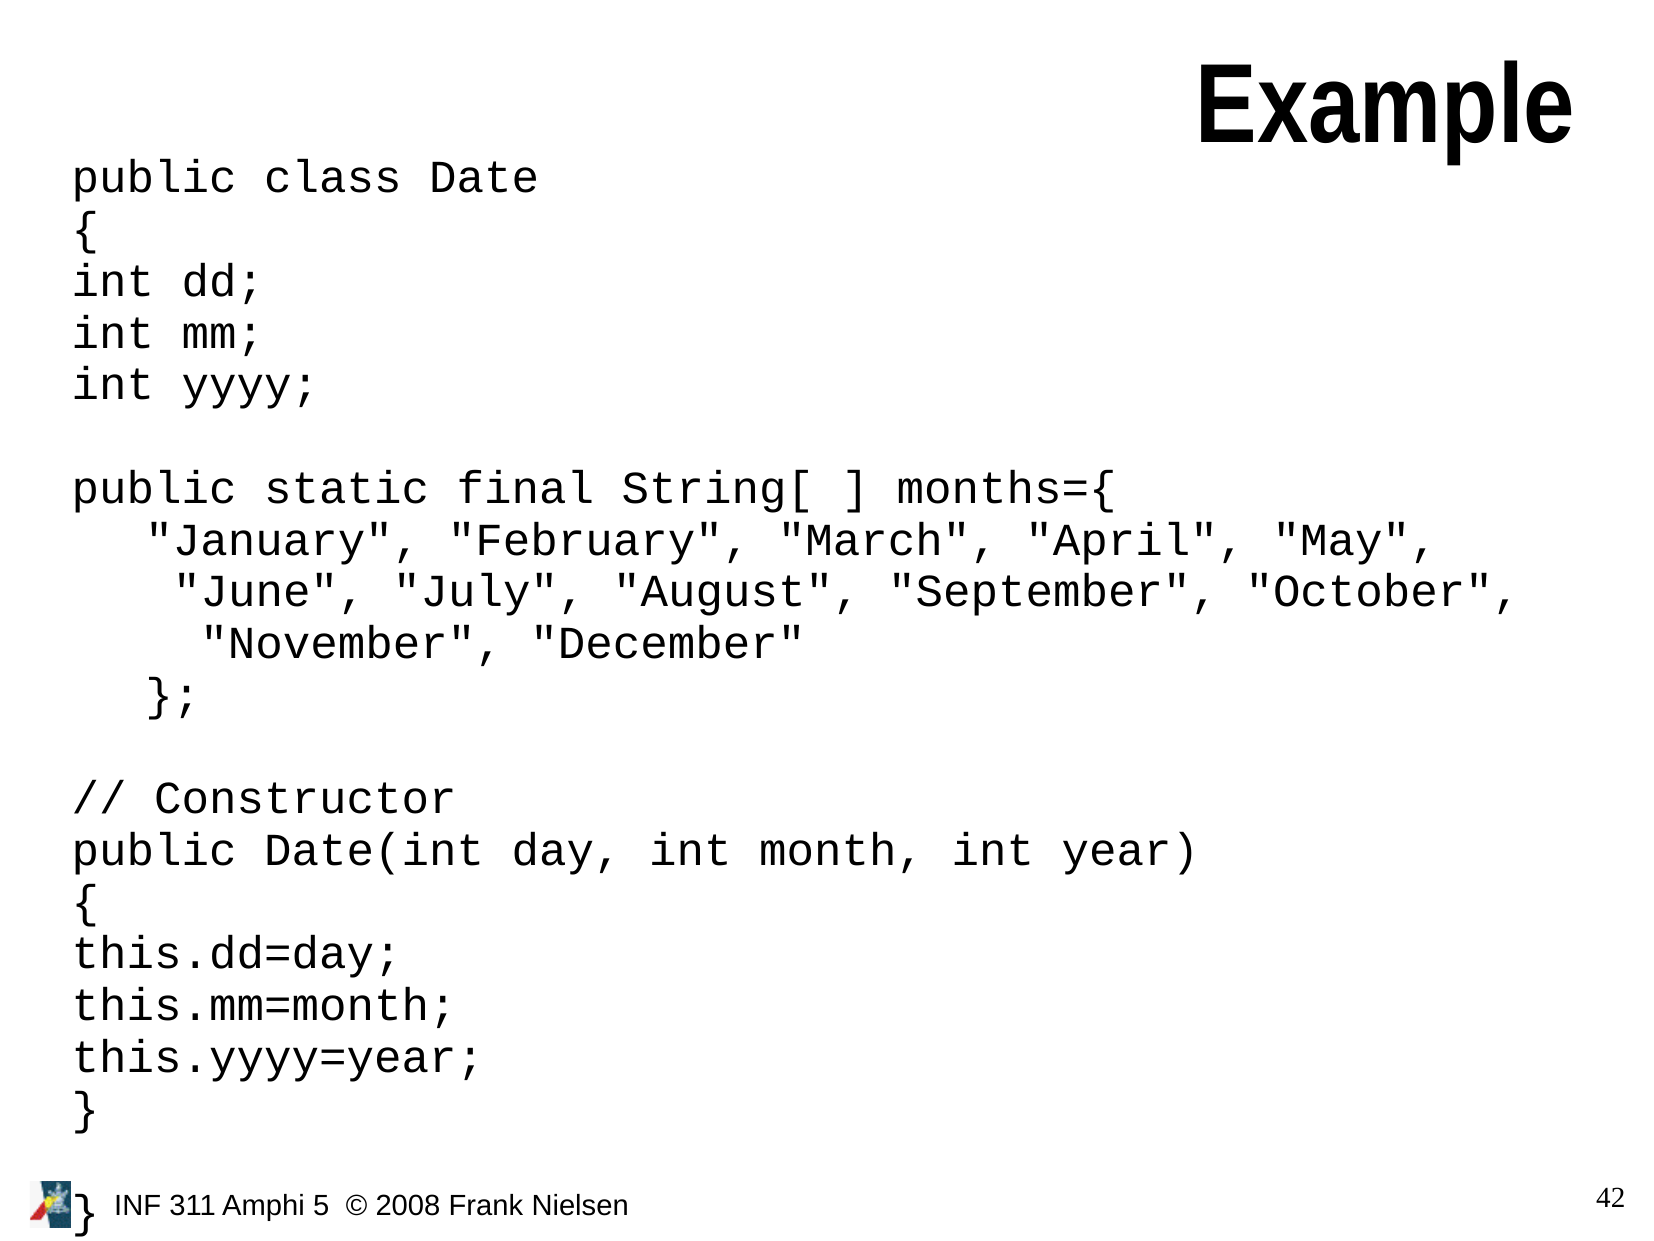

Example
public class Date
{
int dd;
int mm;
int yyyy;
public static final String[ ] months={
	"January", "February", "March", "April", "May",
	 "June", "July", "August", "September", "October",
	 "November", "December"
	};
// Constructor
public Date(int day, int month, int year)
{
this.dd=day;
this.mm=month;
this.yyyy=year;
}
}